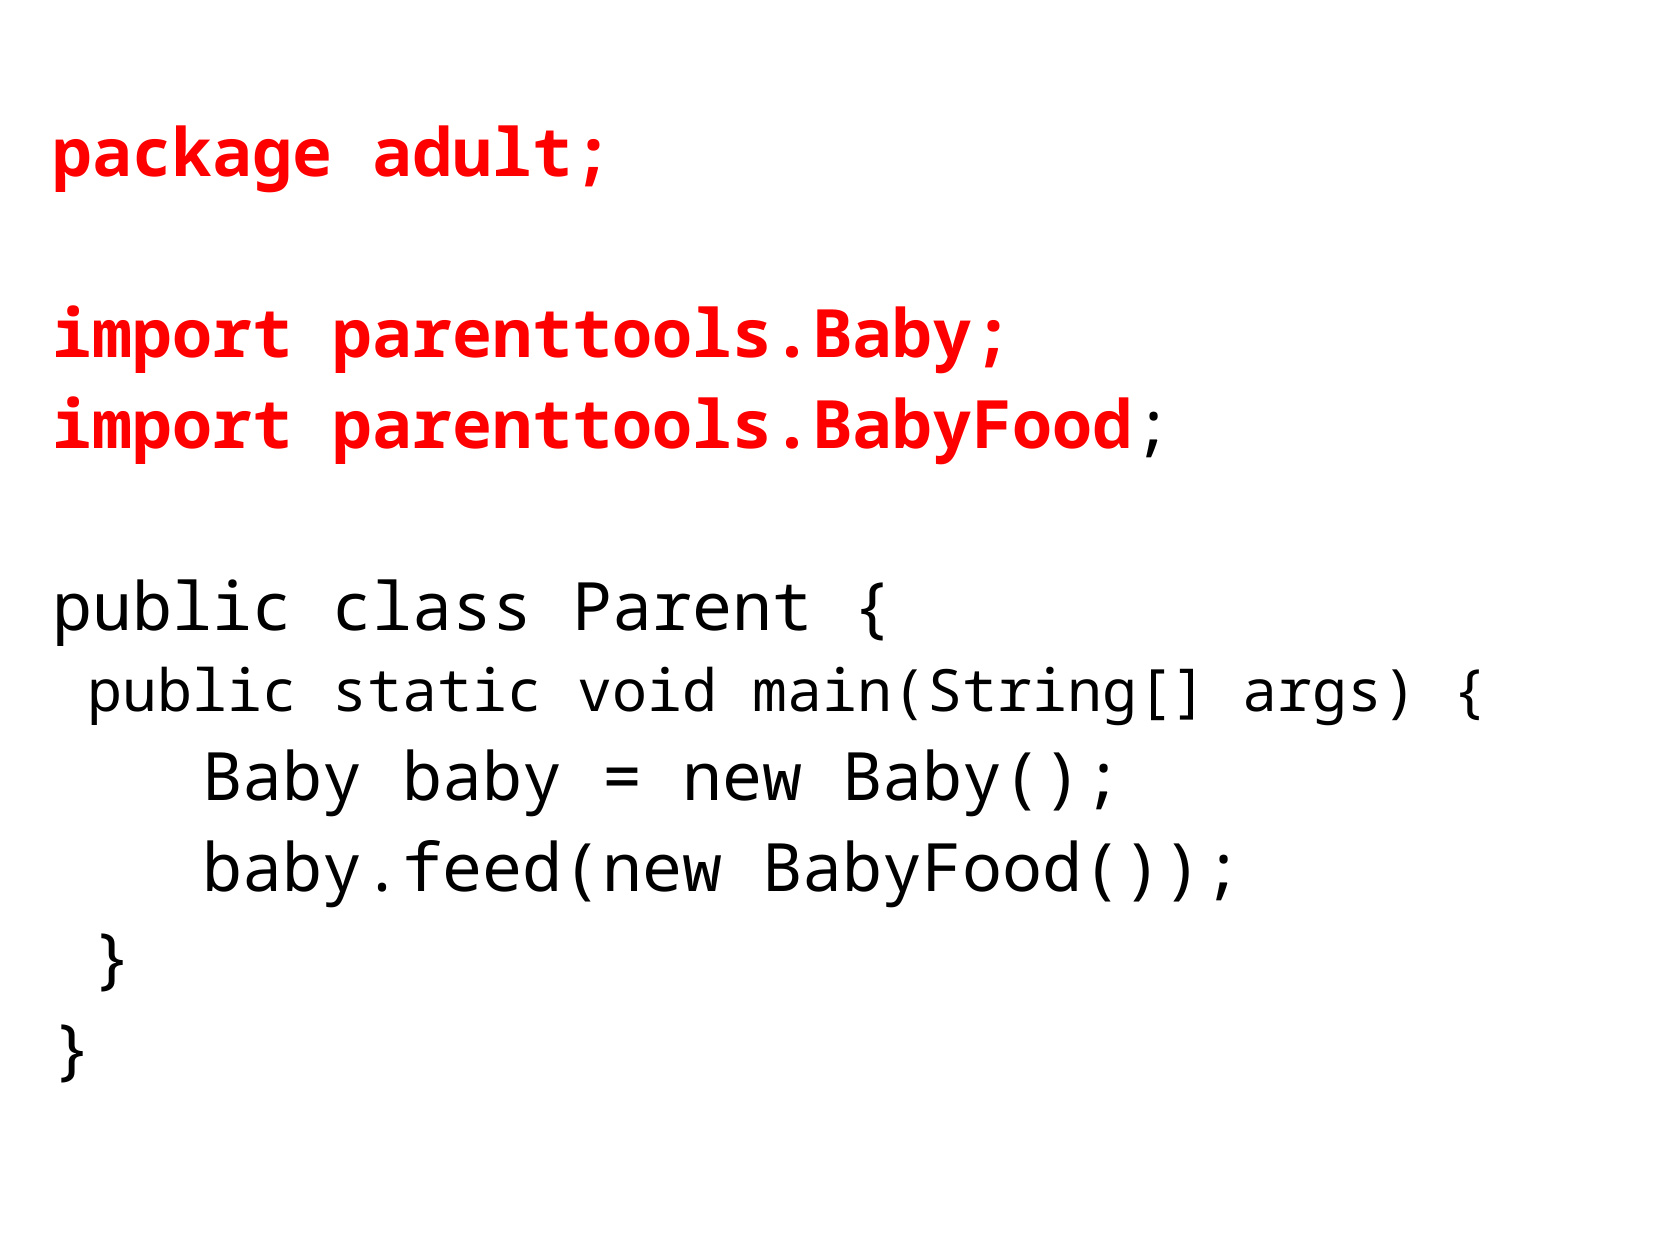

package adult;
import parenttools.Baby;
import parenttools.BabyFood;
public class Parent {
 public static void main(String[] args) {
		Baby baby = new Baby();
		baby.feed(new BabyFood());
 }
}